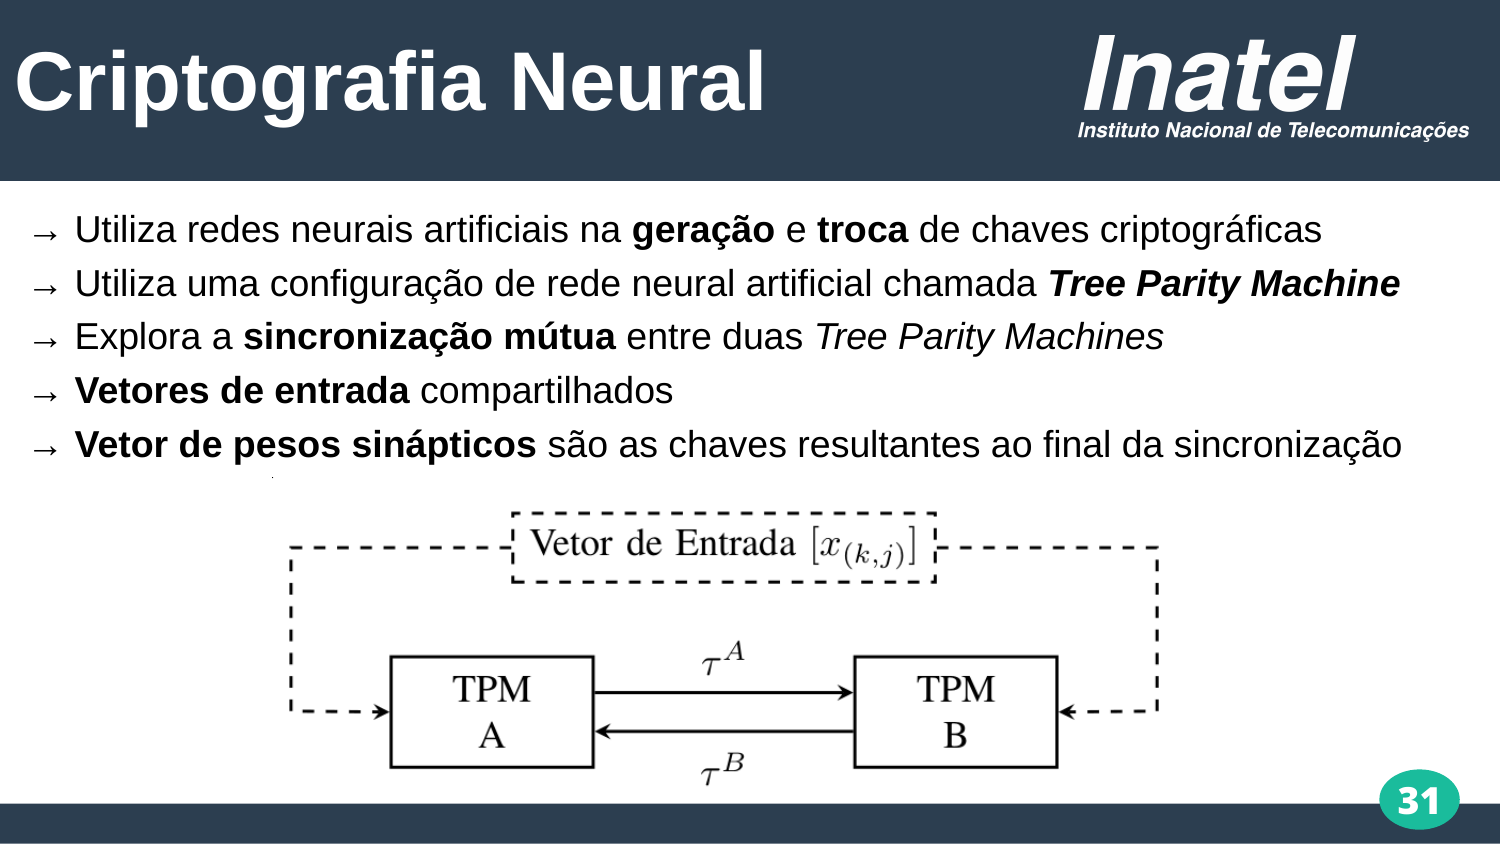

Criptografia Neural
→ Utiliza redes neurais artificiais na geração e troca de chaves criptográficas
→ Utiliza uma configuração de rede neural artificial chamada Tree Parity Machine
→ Explora a sincronização mútua entre duas Tree Parity Machines
→ Vetores de entrada compartilhados
→ Vetor de pesos sinápticos são as chaves resultantes ao final da sincronização
31